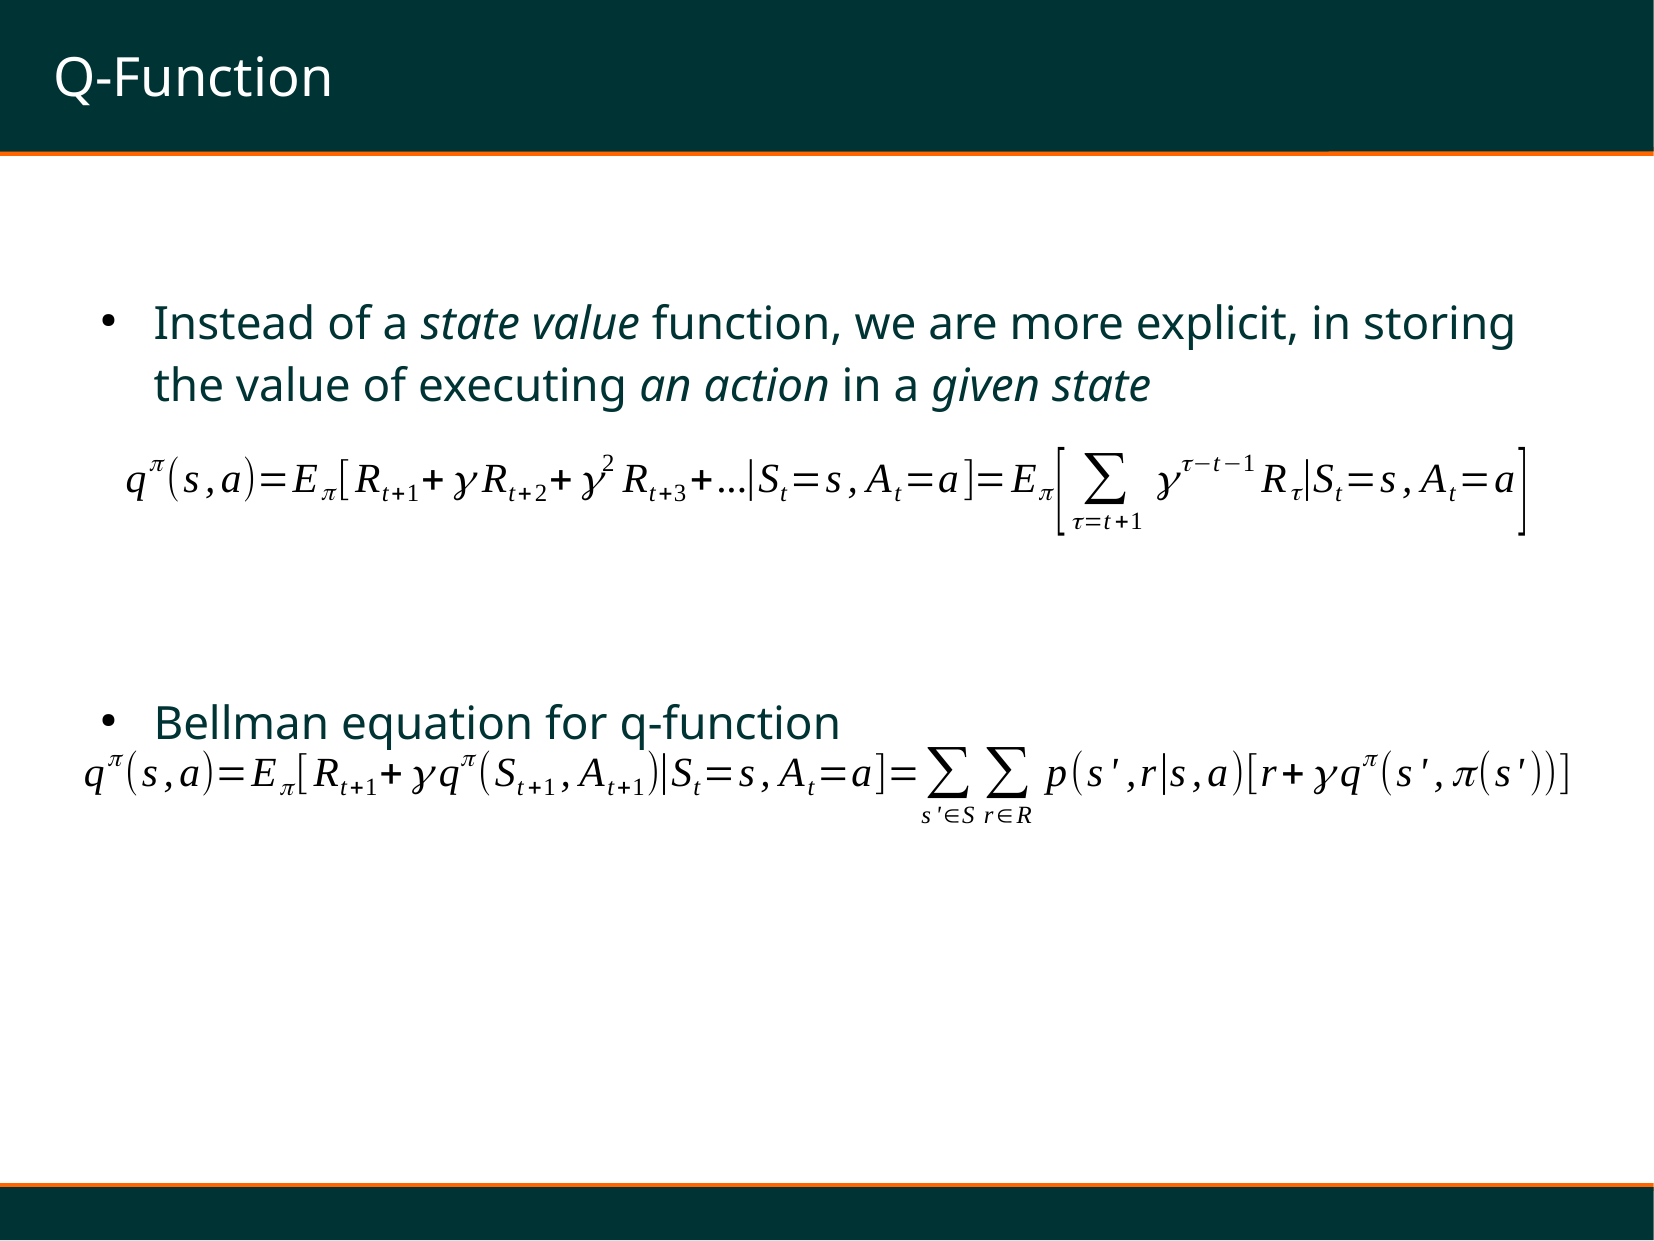

# Q-Function
Instead of a state value function, we are more explicit, in storing the value of executing an action in a given state
Bellman equation for q-function